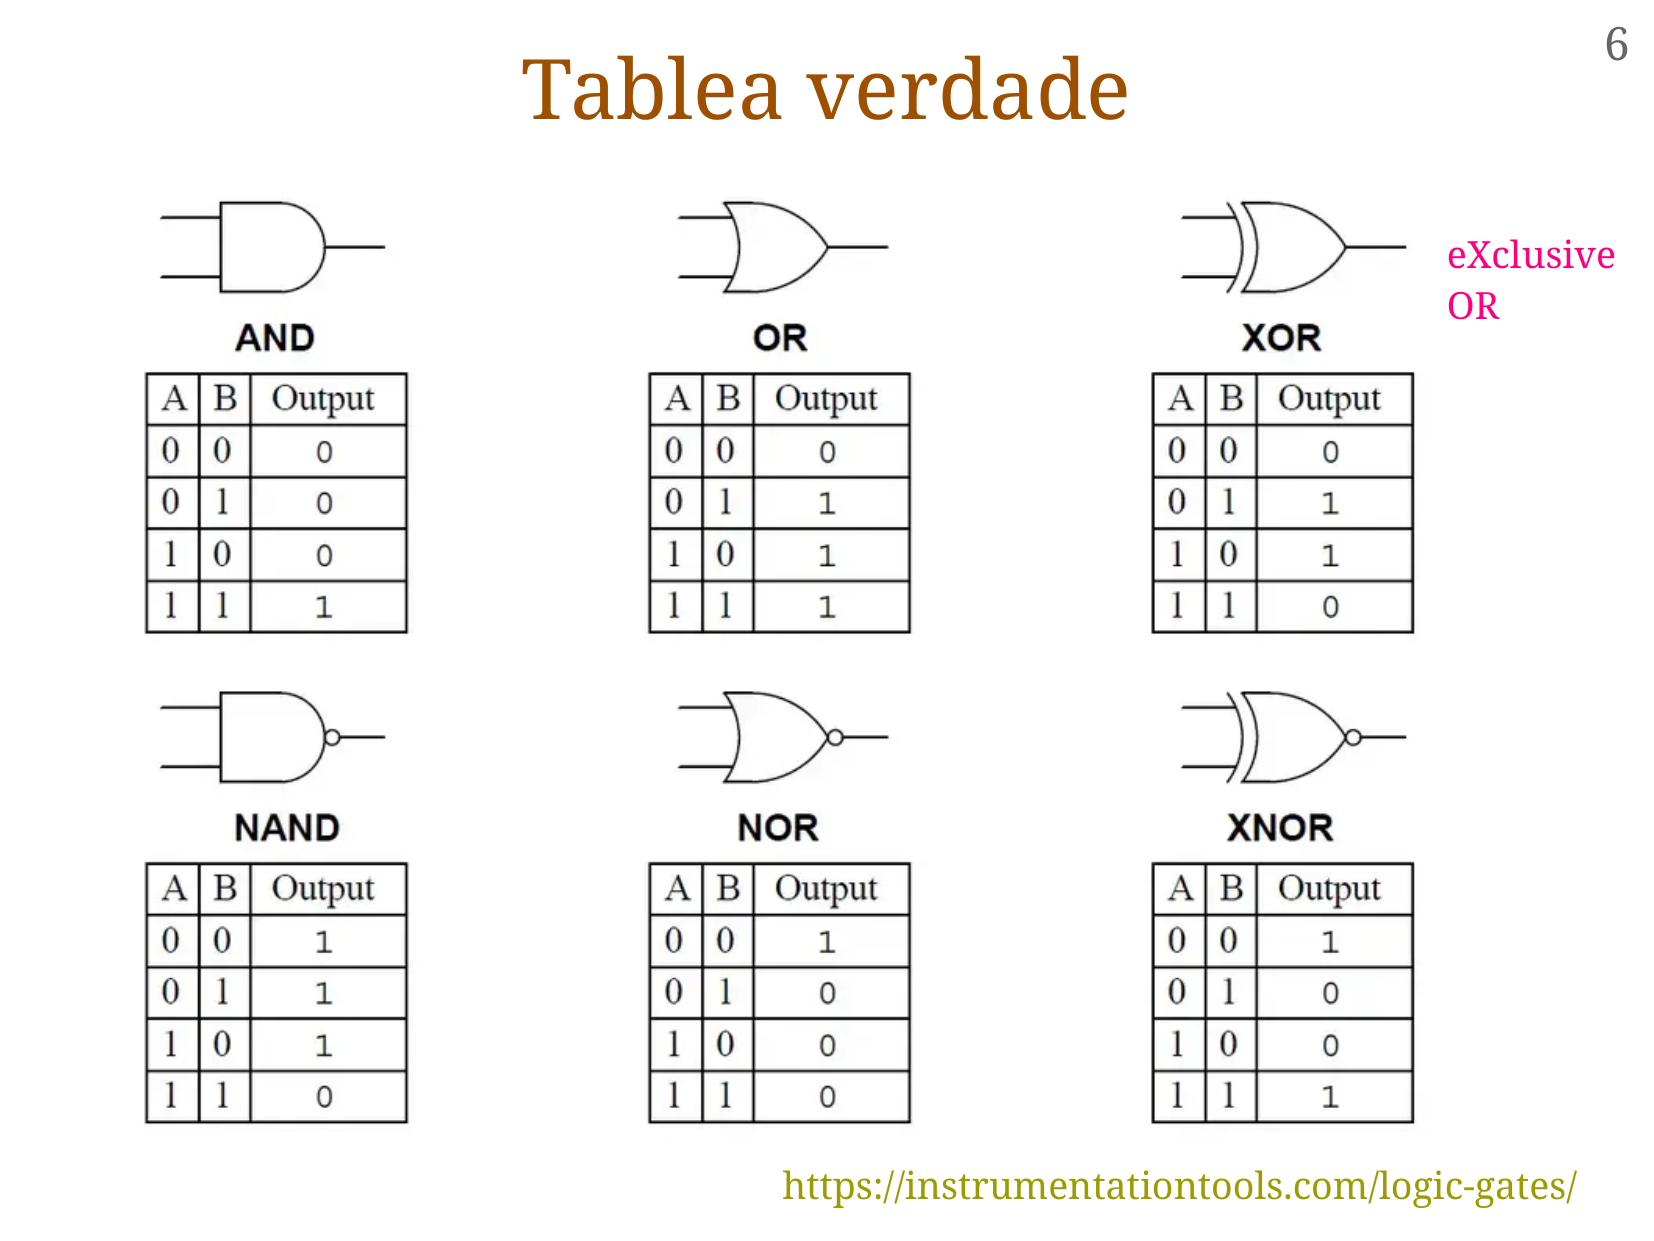

6
# Tablea verdade
eXclusive OR
https://instrumentationtools.com/logic-gates/